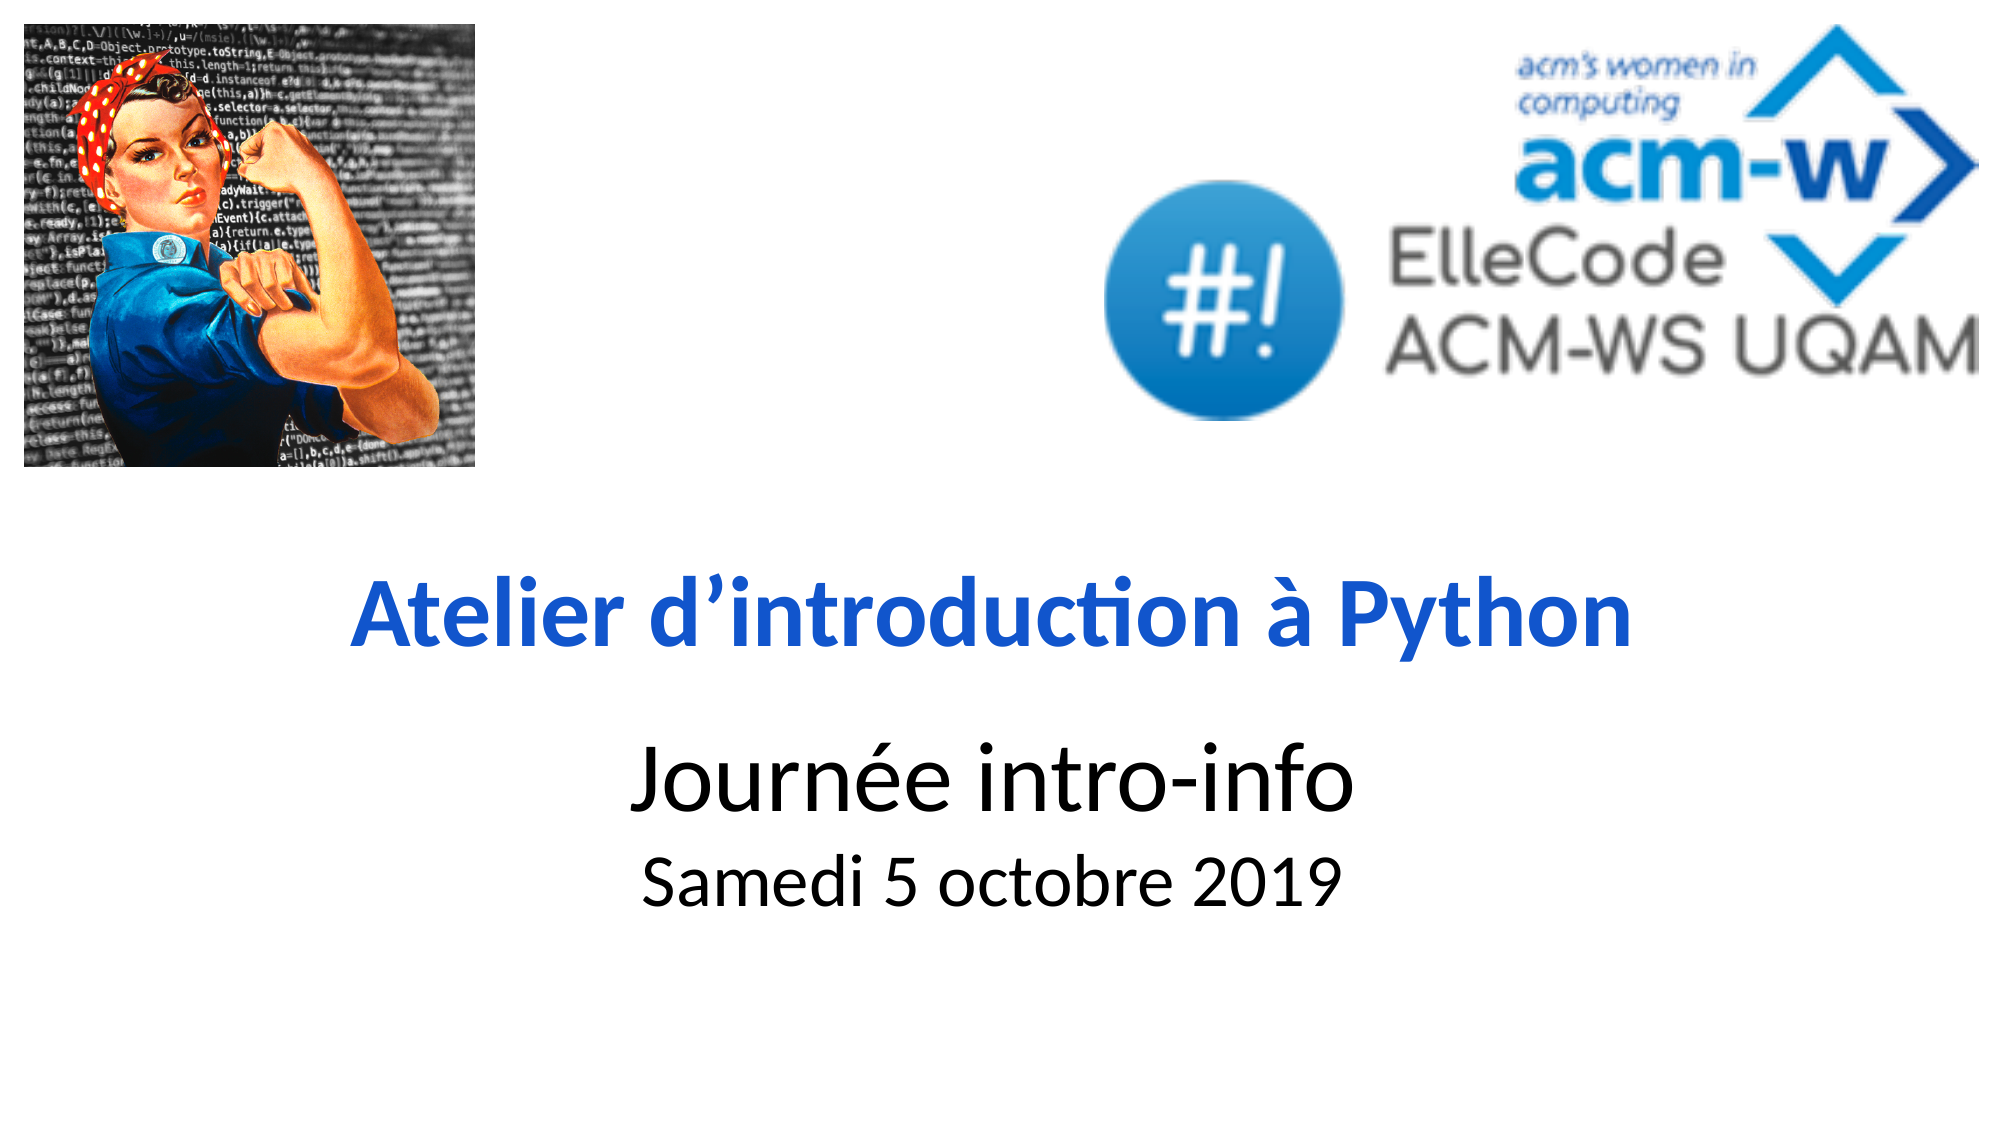

Atelier d’introduction à Python
Journée intro-info
Samedi 5 octobre 2019